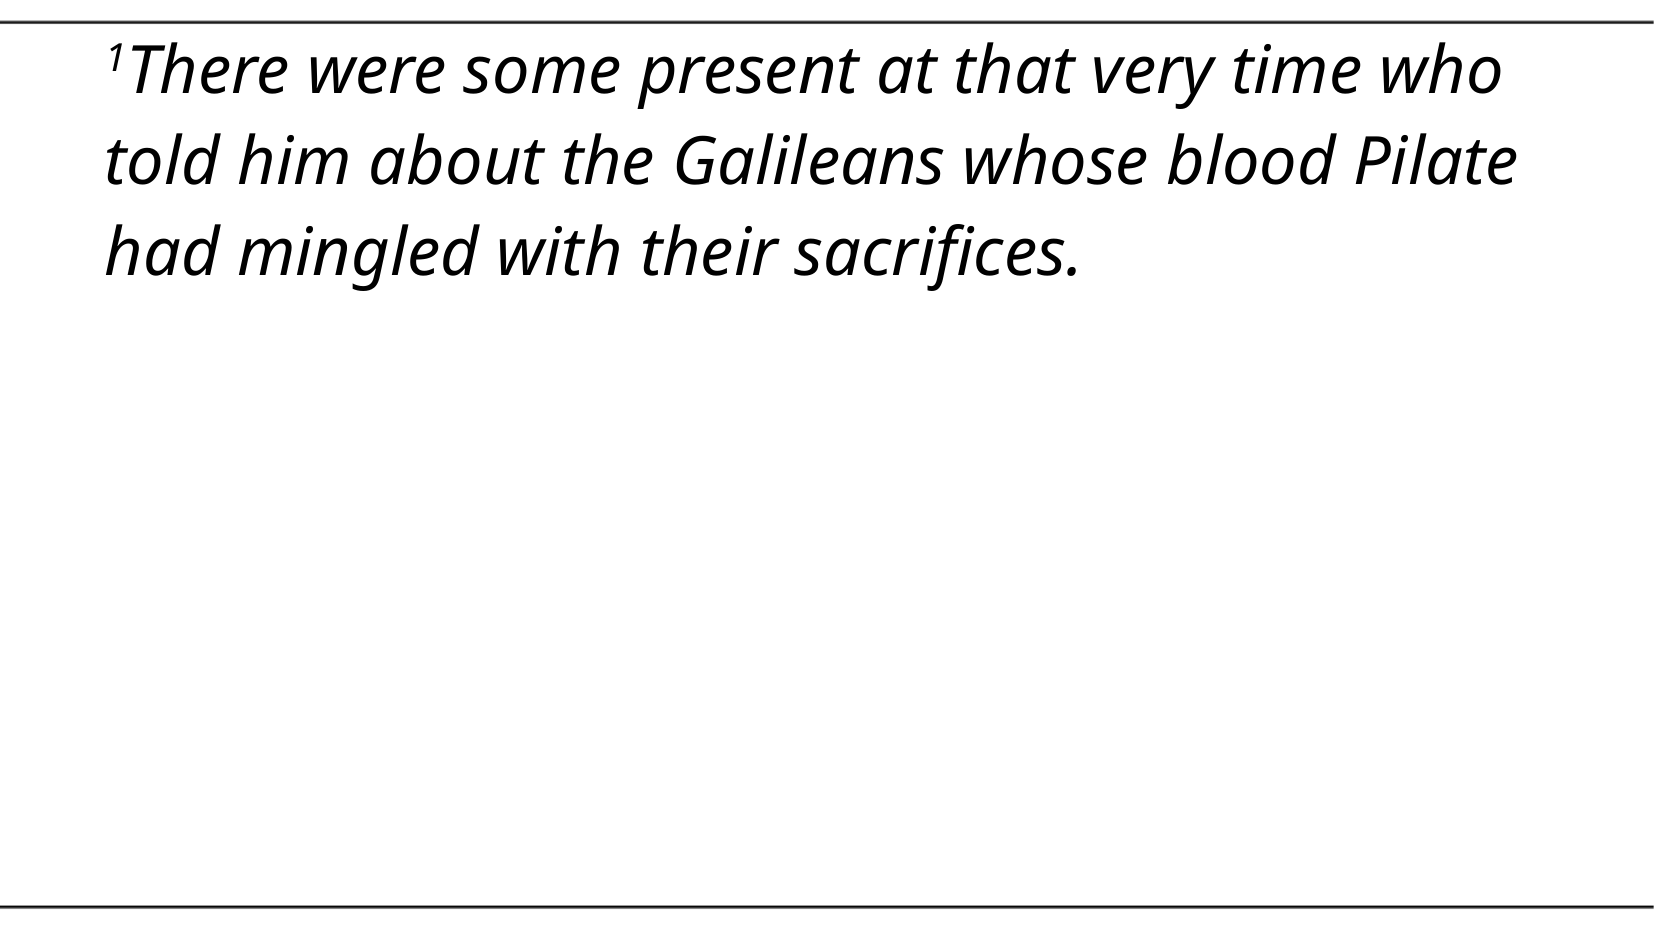

1There were some present at that very time who told him about the Galileans whose blood Pilate had mingled with their sacrifices.